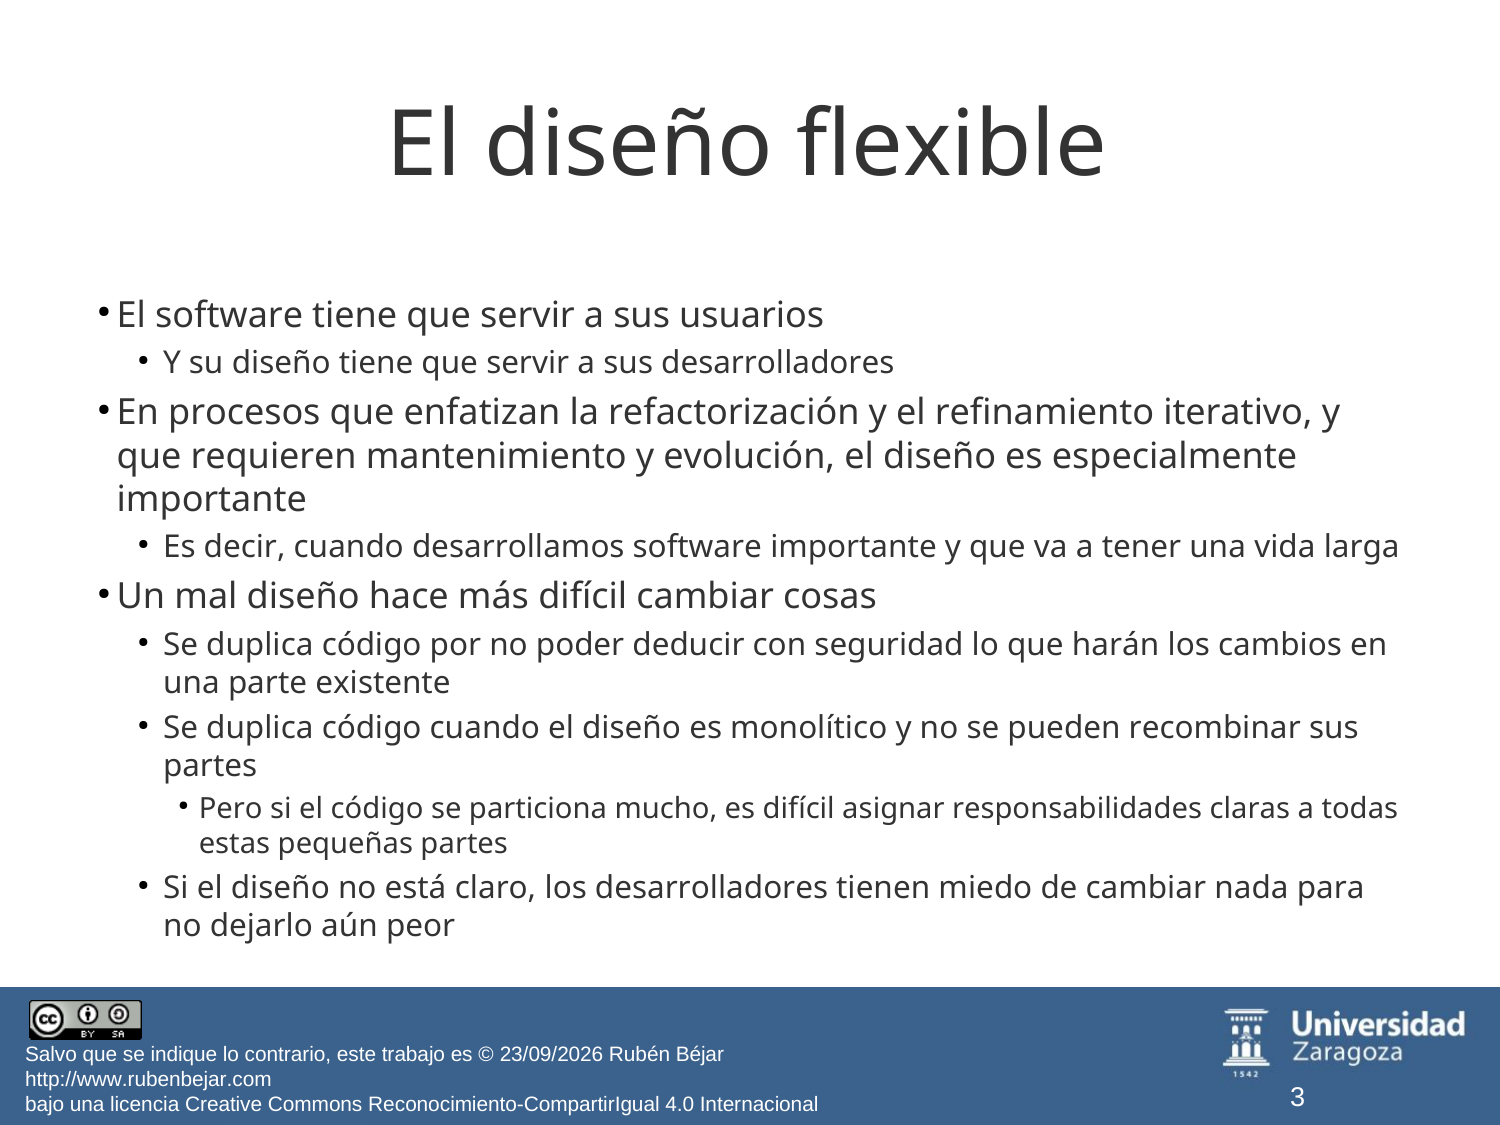

# El diseño flexible
El software tiene que servir a sus usuarios
Y su diseño tiene que servir a sus desarrolladores
En procesos que enfatizan la refactorización y el refinamiento iterativo, y que requieren mantenimiento y evolución, el diseño es especialmente importante
Es decir, cuando desarrollamos software importante y que va a tener una vida larga
Un mal diseño hace más difícil cambiar cosas
Se duplica código por no poder deducir con seguridad lo que harán los cambios en una parte existente
Se duplica código cuando el diseño es monolítico y no se pueden recombinar sus partes
Pero si el código se particiona mucho, es difícil asignar responsabilidades claras a todas estas pequeñas partes
Si el diseño no está claro, los desarrolladores tienen miedo de cambiar nada para no dejarlo aún peor